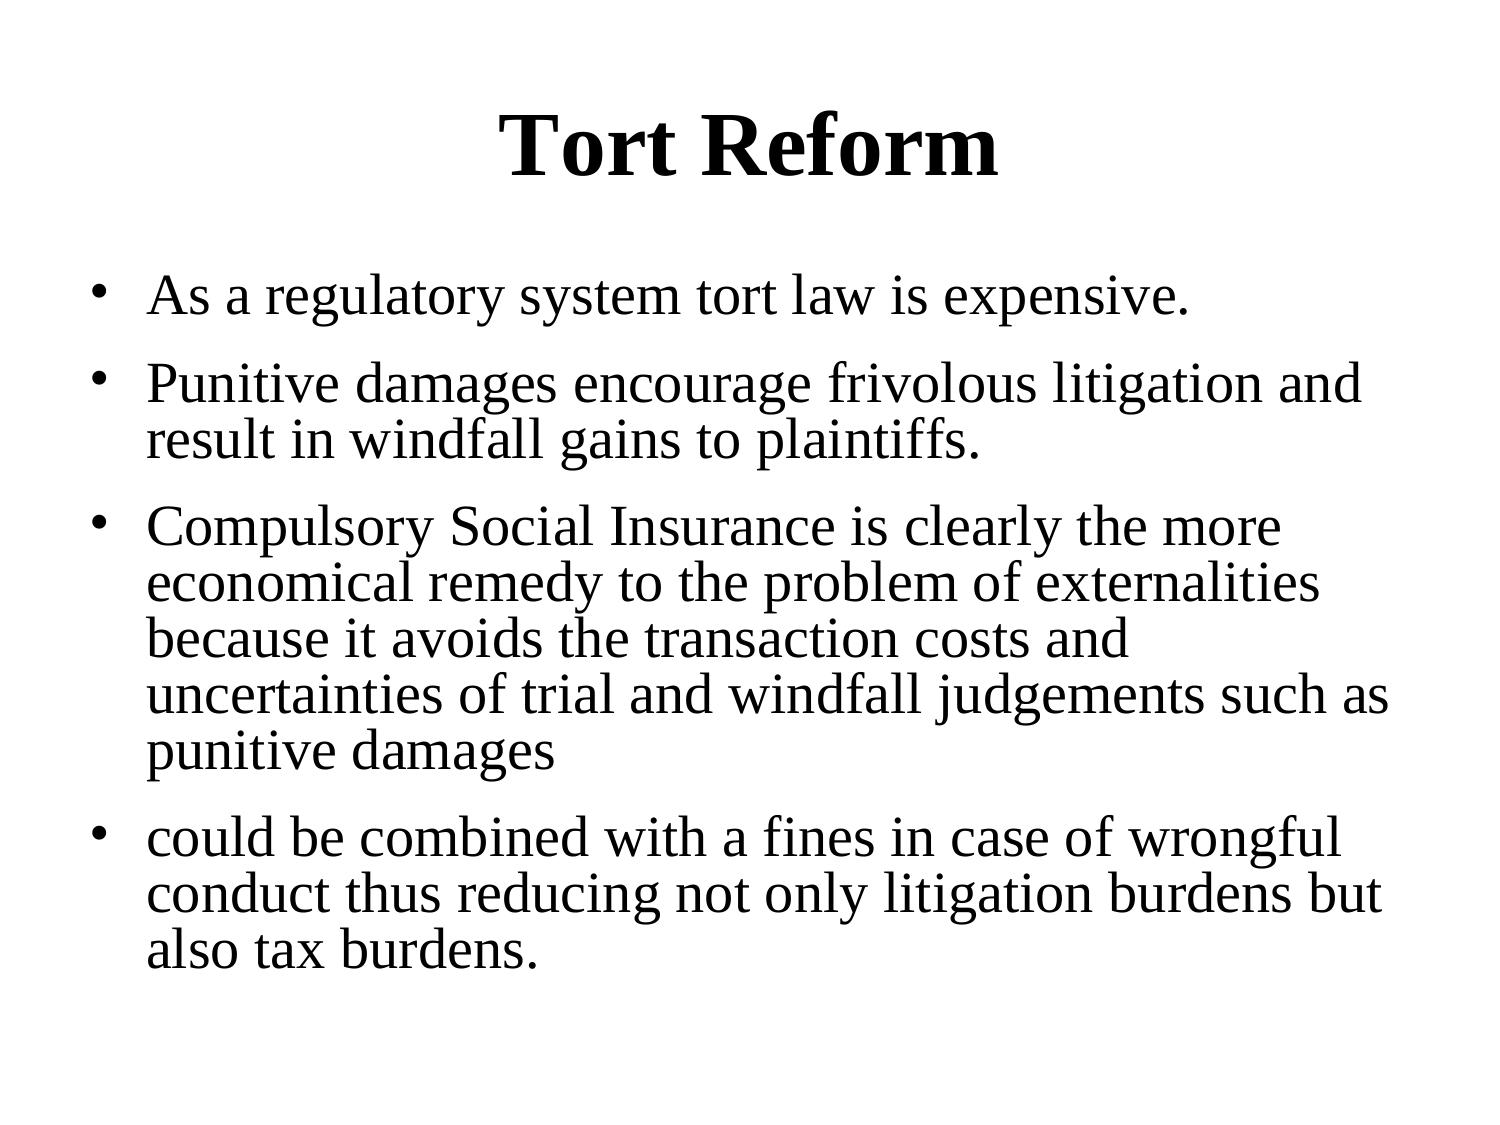

# Tort Reform
As a regulatory system tort law is expensive.
Punitive damages encourage frivolous litigation and result in windfall gains to plaintiffs.
Compulsory Social Insurance is clearly the more economical remedy to the problem of externalities because it avoids the transaction costs and uncertainties of trial and windfall judgements such as punitive damages
could be combined with a fines in case of wrongful conduct thus reducing not only litigation burdens but also tax burdens.